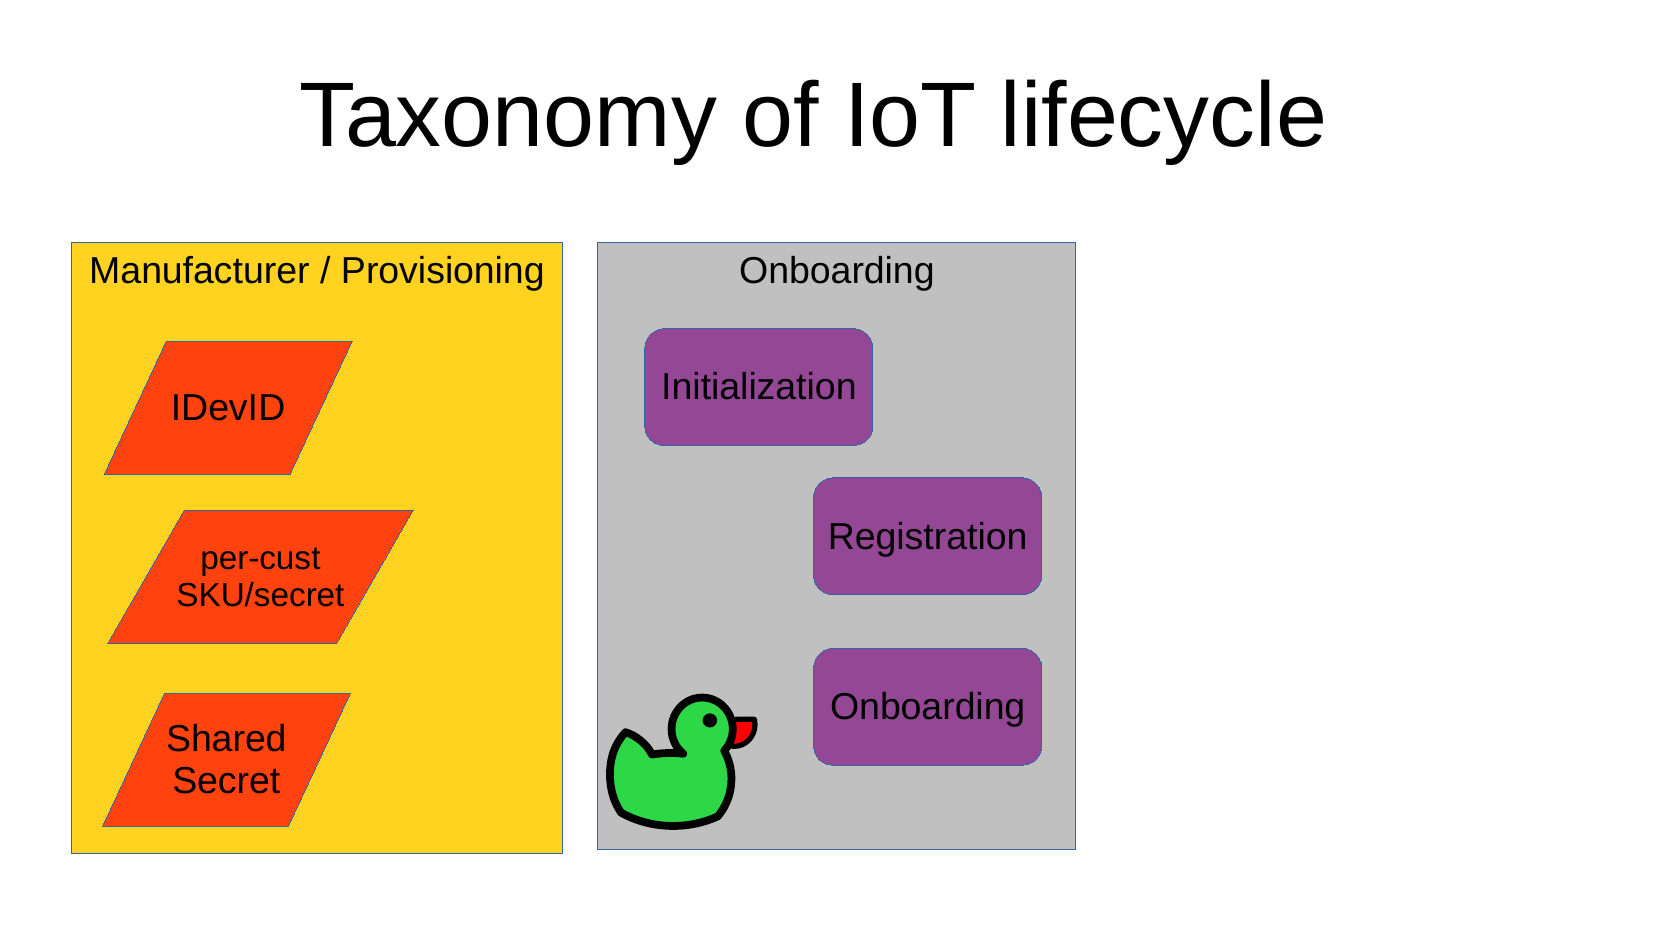

# Taxonomy of IoT lifecycle
Manufacturer / Provisioning
Onboarding
Initialization
IDevID
Registration
per-cust
SKU/secret
Onboarding
Shared
Secret